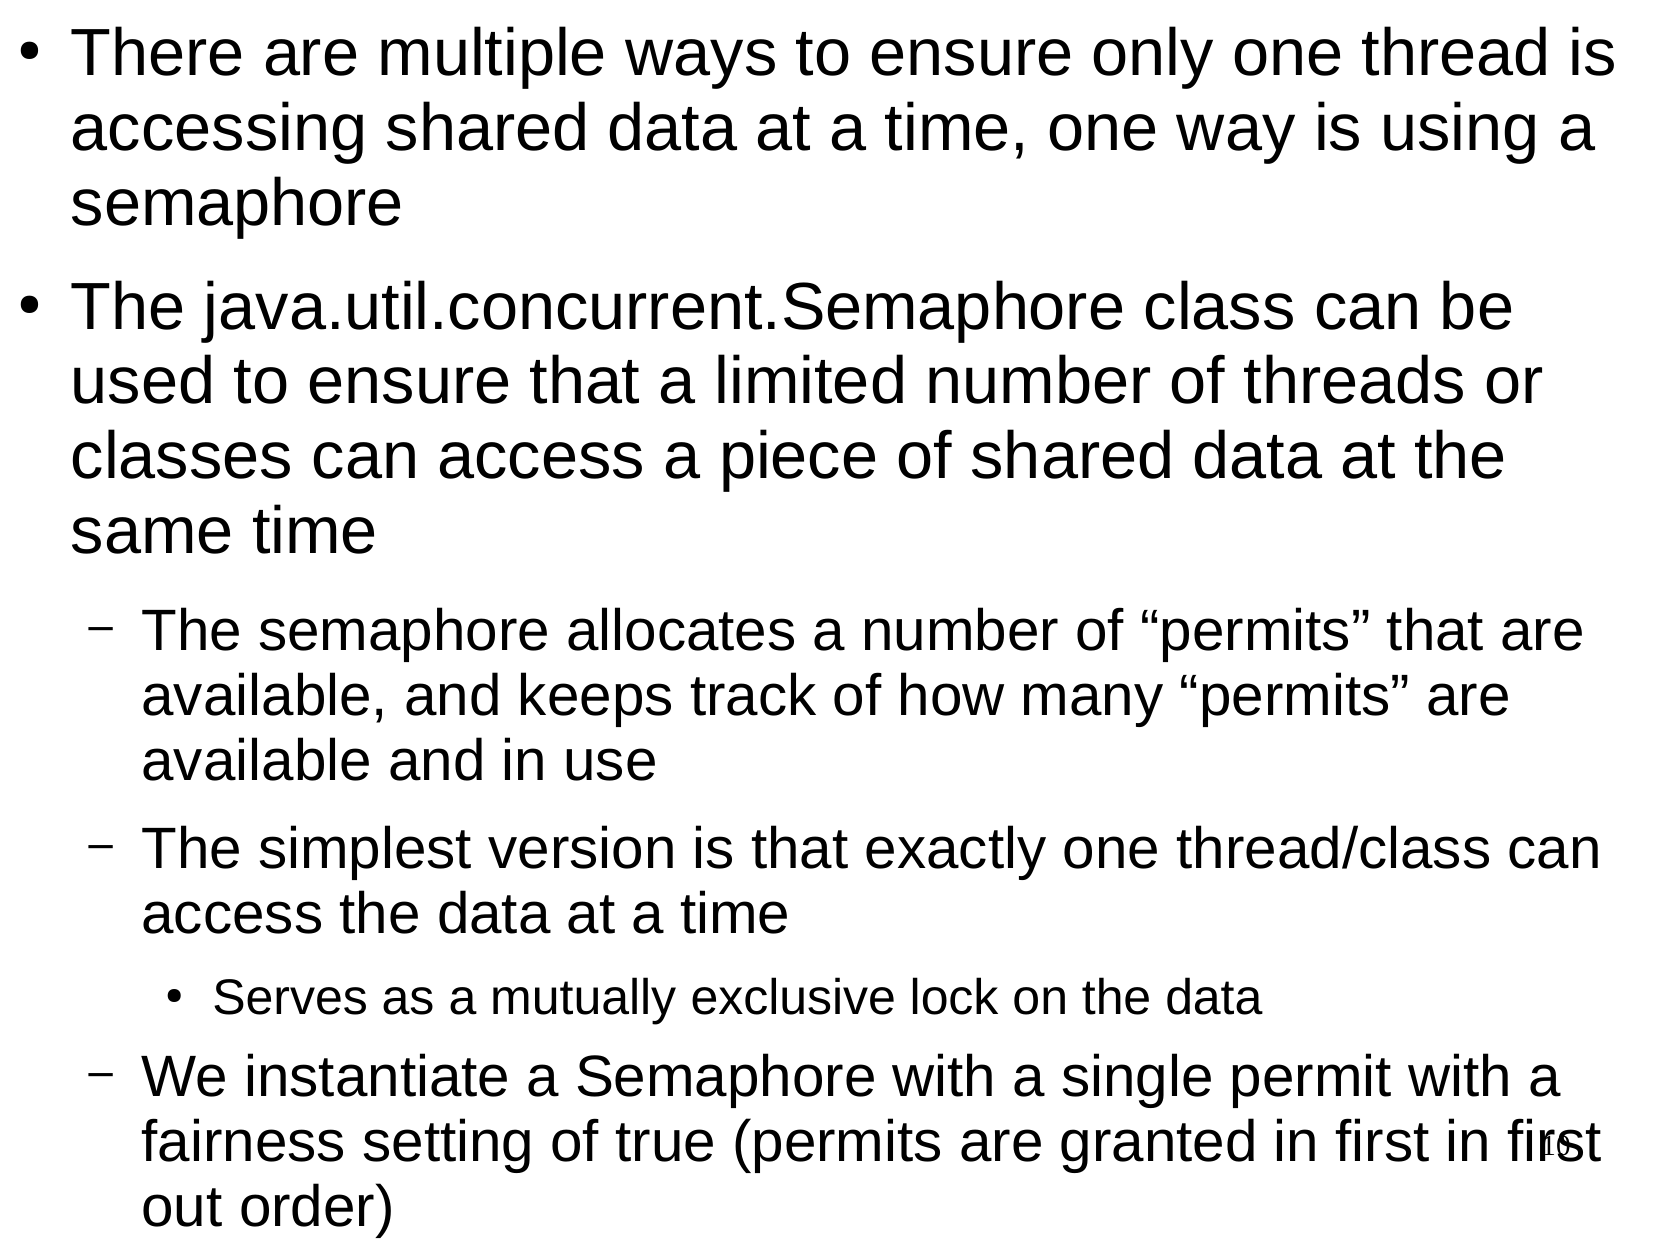

# There are multiple ways to ensure only one thread is accessing shared data at a time, one way is using a semaphore
The java.util.concurrent.Semaphore class can be used to ensure that a limited number of threads or classes can access a piece of shared data at the same time
The semaphore allocates a number of “permits” that are available, and keeps track of how many “permits” are available and in use
The simplest version is that exactly one thread/class can access the data at a time
Serves as a mutually exclusive lock on the data
We instantiate a Semaphore with a single permit with a fairness setting of true (permits are granted in first in first out order)
10